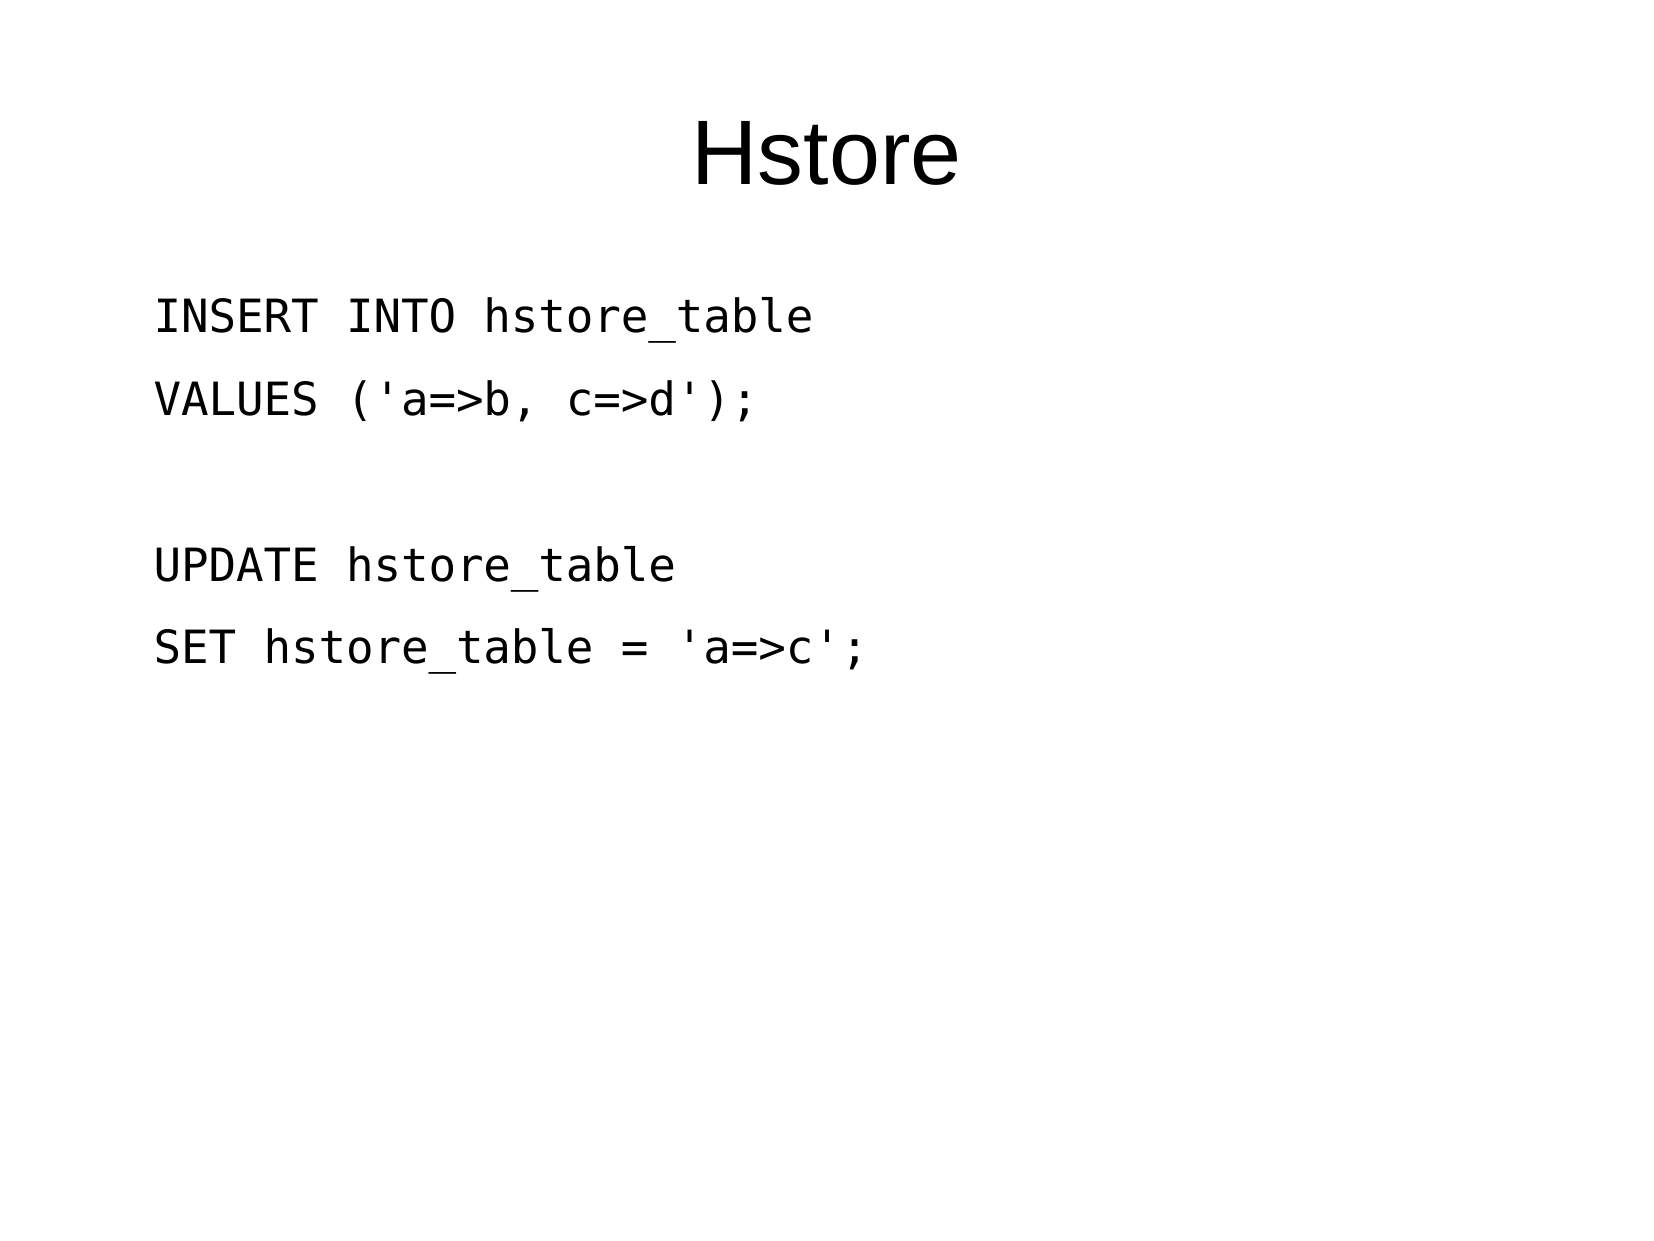

# Hstore
INSERT INTO hstore_table
VALUES ('a=>b, c=>d');
UPDATE hstore_table
SET hstore_table = 'a=>c';